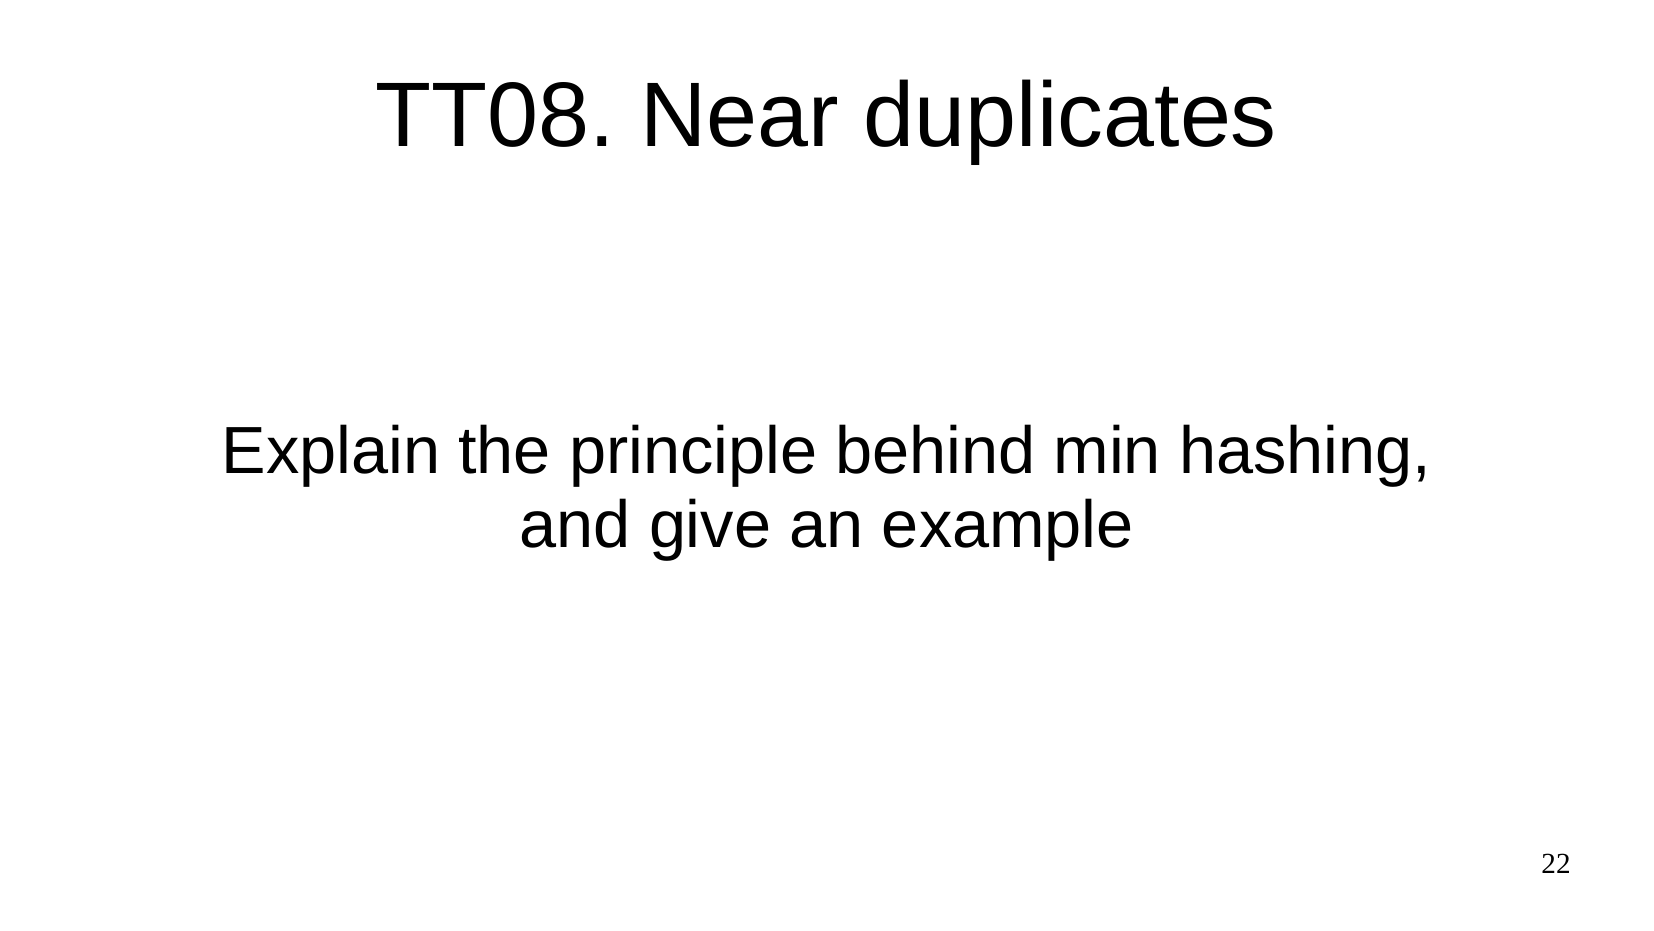

# TT08. Near duplicates
Explain the principle behind min hashing,
and give an example
22